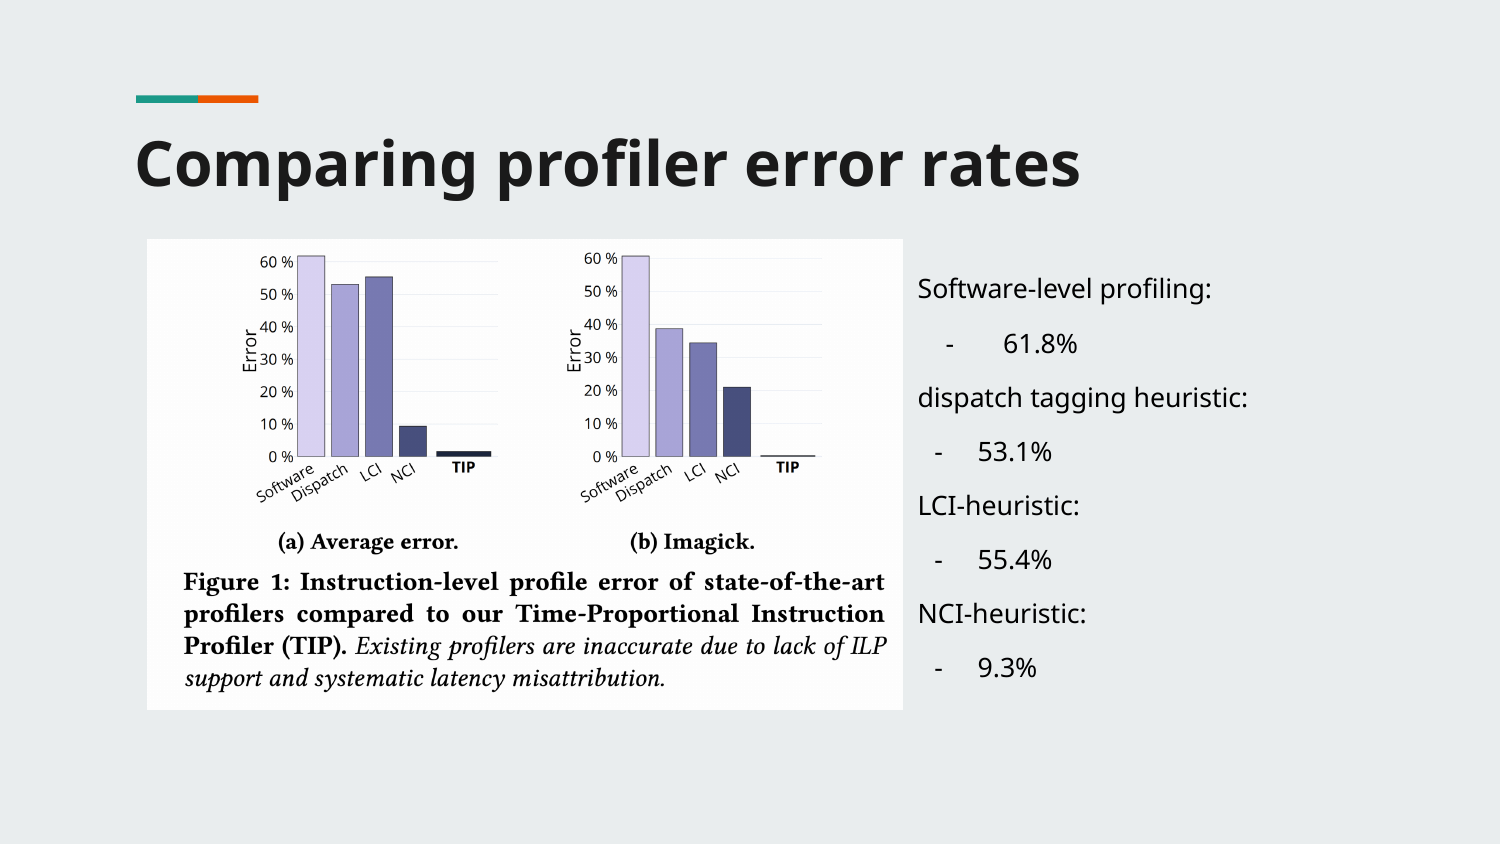

Comparing profiler error rates
Software-level profiling:
 - 61.8%
dispatch tagging heuristic:
53.1%
LCI-heuristic:
55.4%
NCI-heuristic:
9.3%